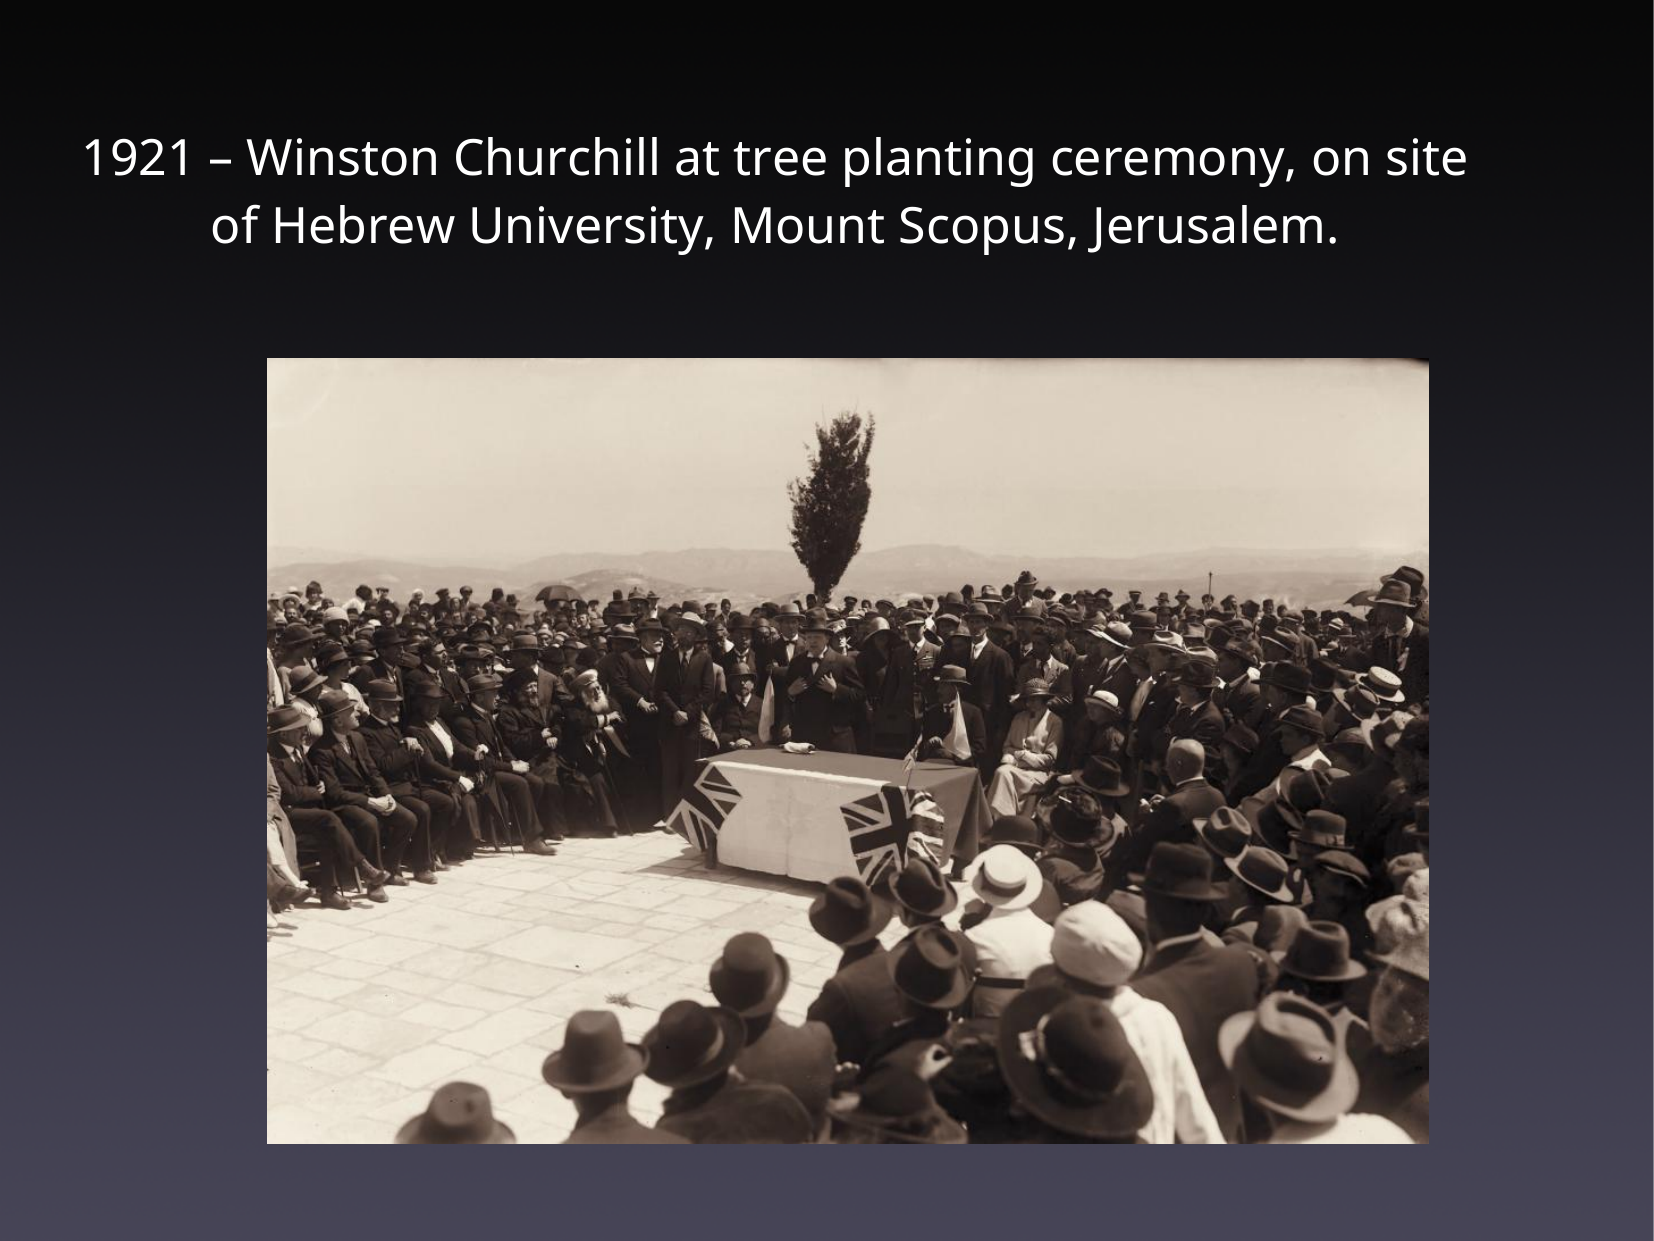

# 1921 – Winston Churchill at tree planting ceremony, on site of Hebrew University, Mount Scopus, Jerusalem.